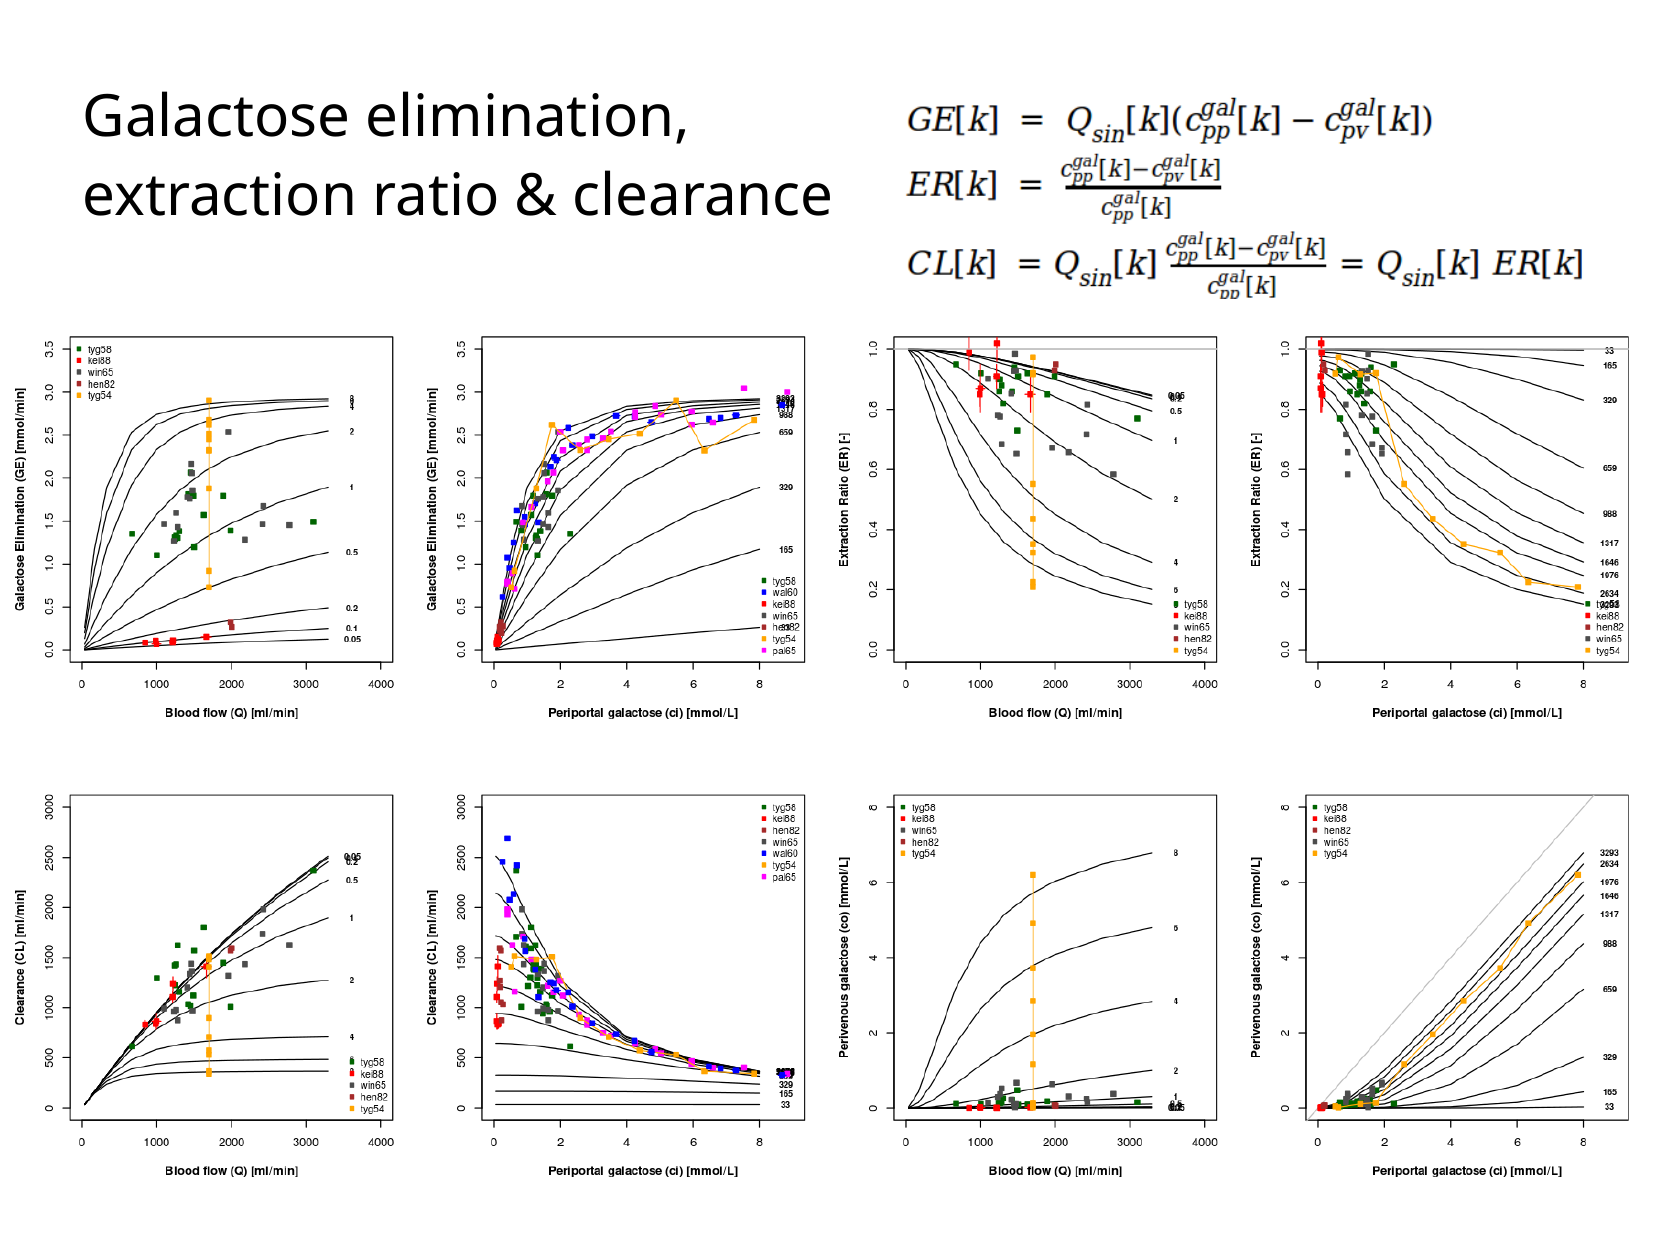

# Galactose elimination, extraction ratio & clearance